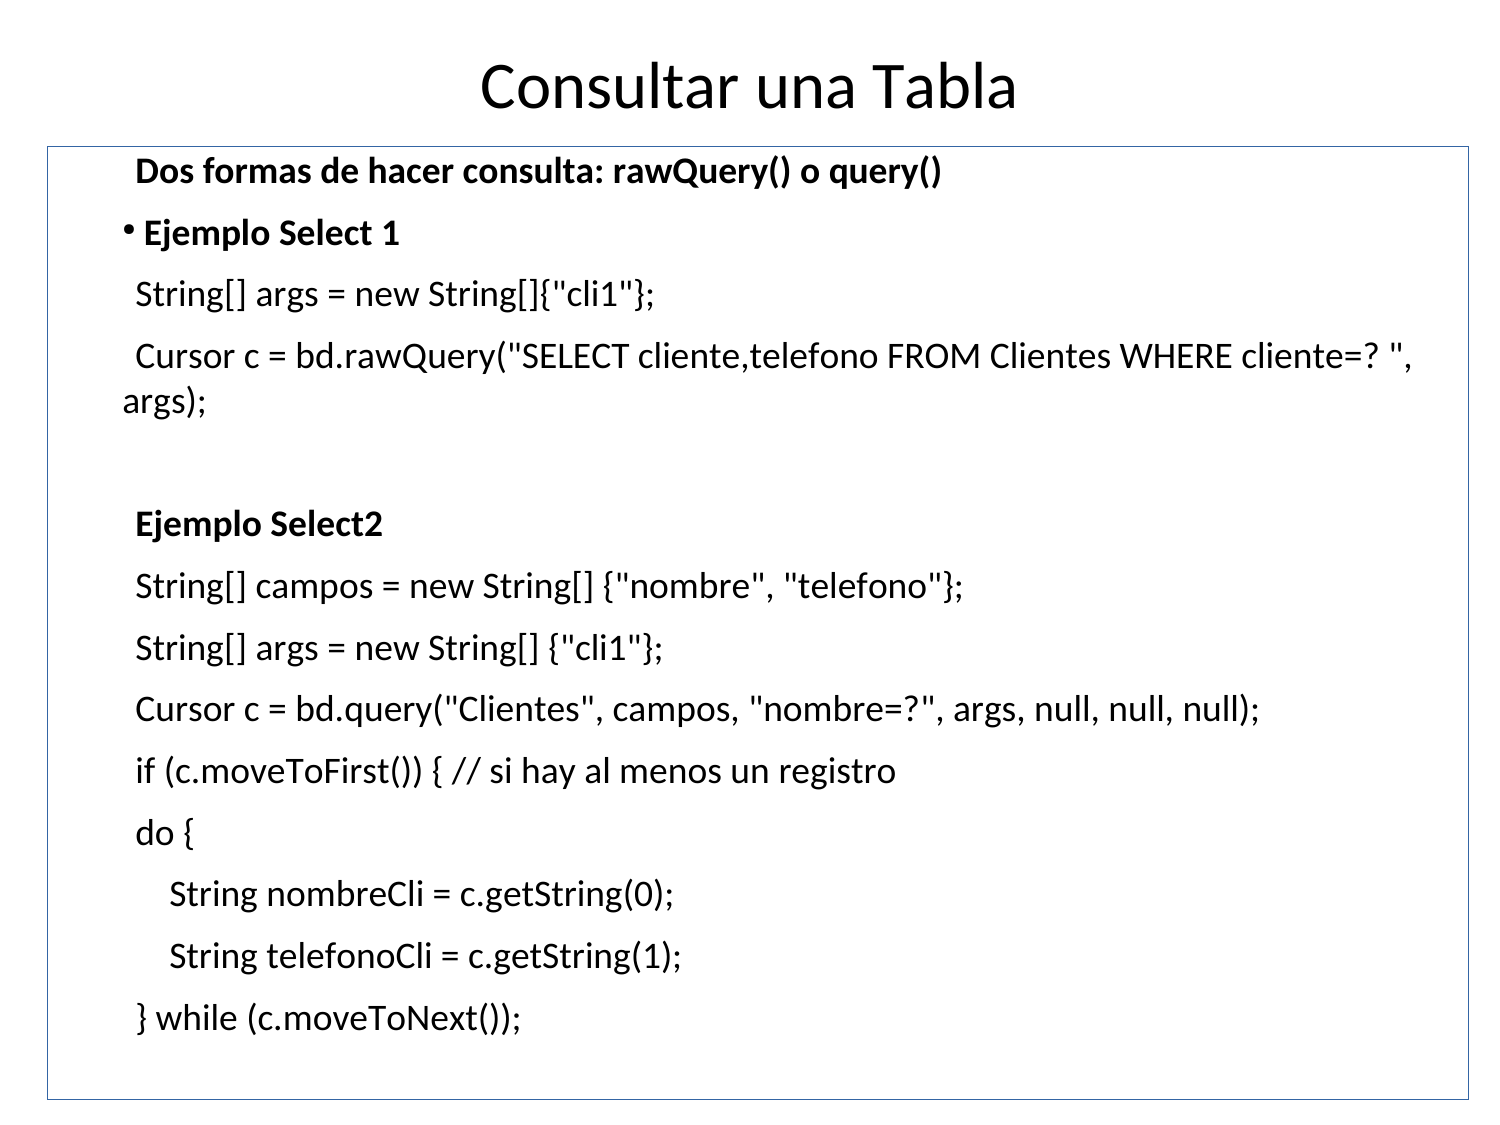

# Consultar una Tabla
Dos formas de hacer consulta: rawQuery() o query()
 Ejemplo Select 1
String[] args = new String[]{"cli1"};
Cursor c = bd.rawQuery("SELECT cliente,telefono FROM Clientes WHERE cliente=? ", args);
Ejemplo Select2
String[] campos = new String[] {"nombre", "telefono"};
String[] args = new String[] {"cli1"};
Cursor c = bd.query("Clientes", campos, "nombre=?", args, null, null, null);
if (c.moveToFirst()) { // si hay al menos un registro
do {
 String nombreCli = c.getString(0);
 String telefonoCli = c.getString(1);
} while (c.moveToNext());